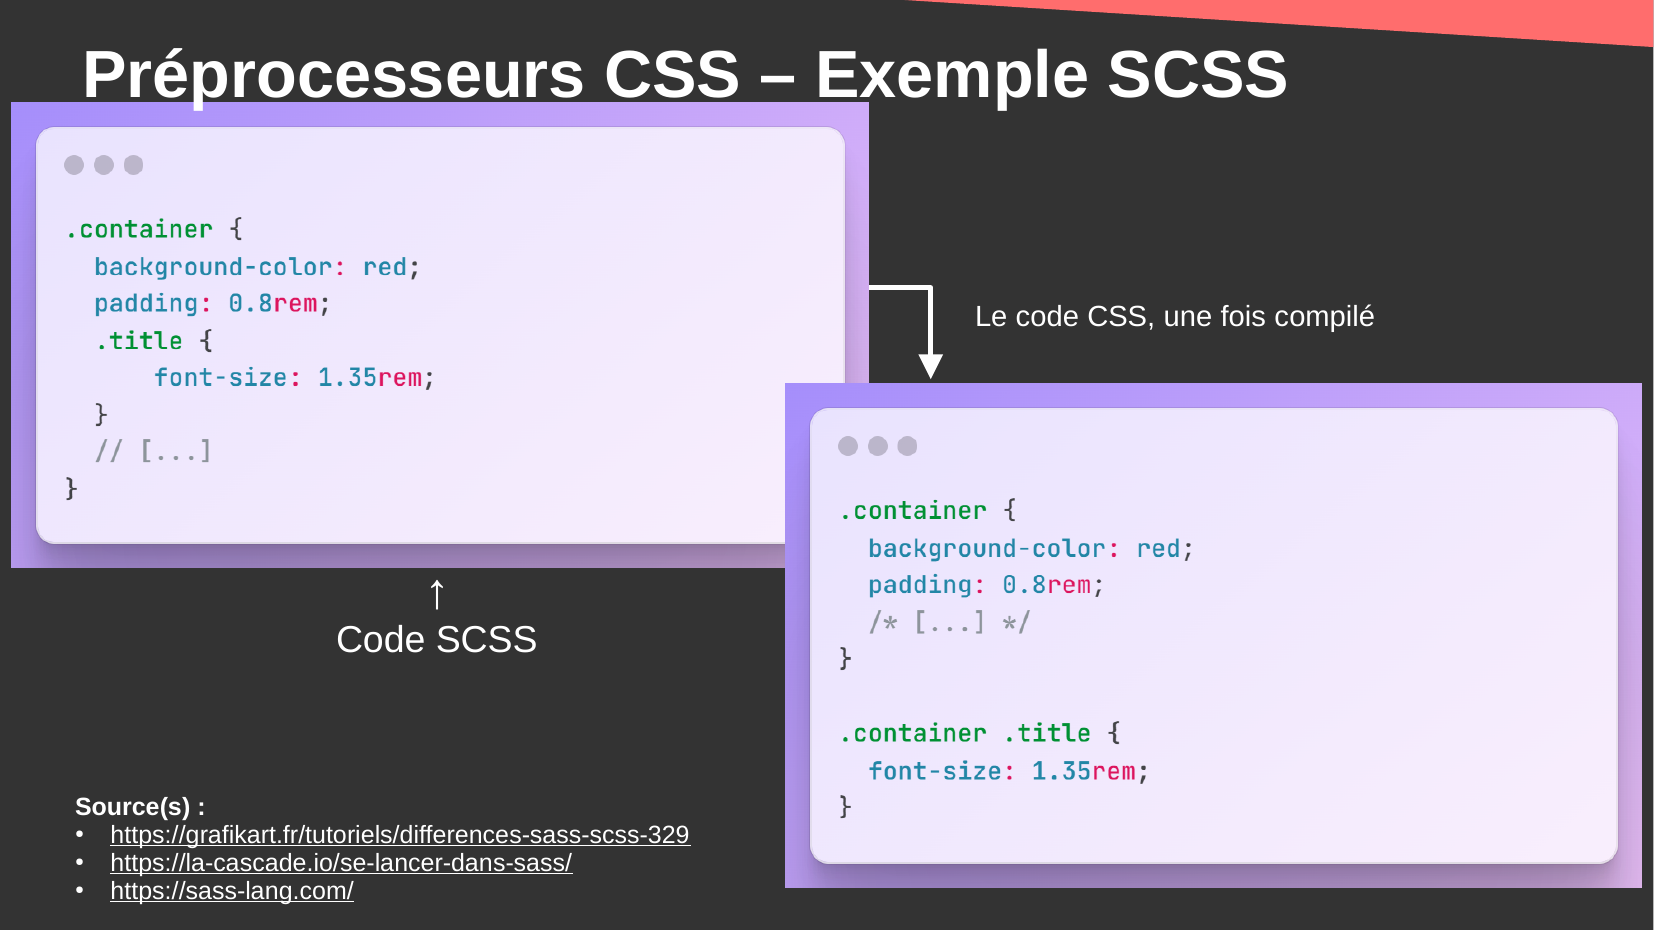

# Préprocesseurs CSS – Exemple SCSS
Le code CSS, une fois compilé
↑
Code SCSS
Source(s) :
https://grafikart.fr/tutoriels/differences-sass-scss-329
https://la-cascade.io/se-lancer-dans-sass/
https://sass-lang.com/